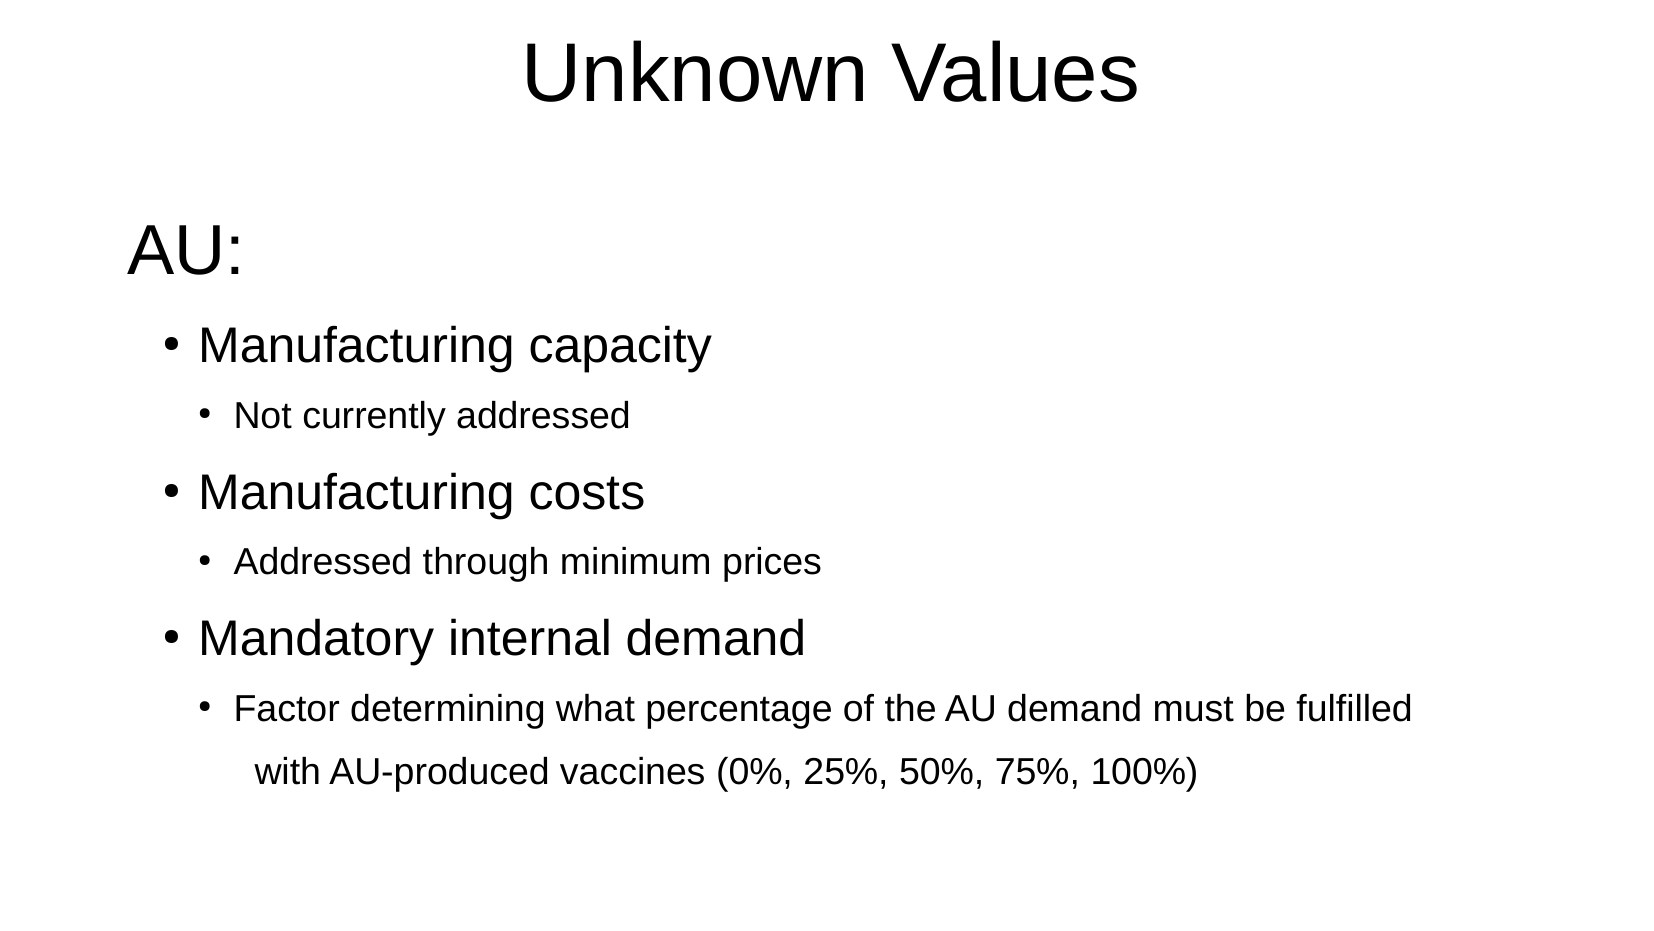

# Unknown Values
AU:
Manufacturing capacity
Not currently addressed
Manufacturing costs
Addressed through minimum prices
Mandatory internal demand
Factor determining what percentage of the AU demand must be fulfilled
 with AU-produced vaccines (0%, 25%, 50%, 75%, 100%)